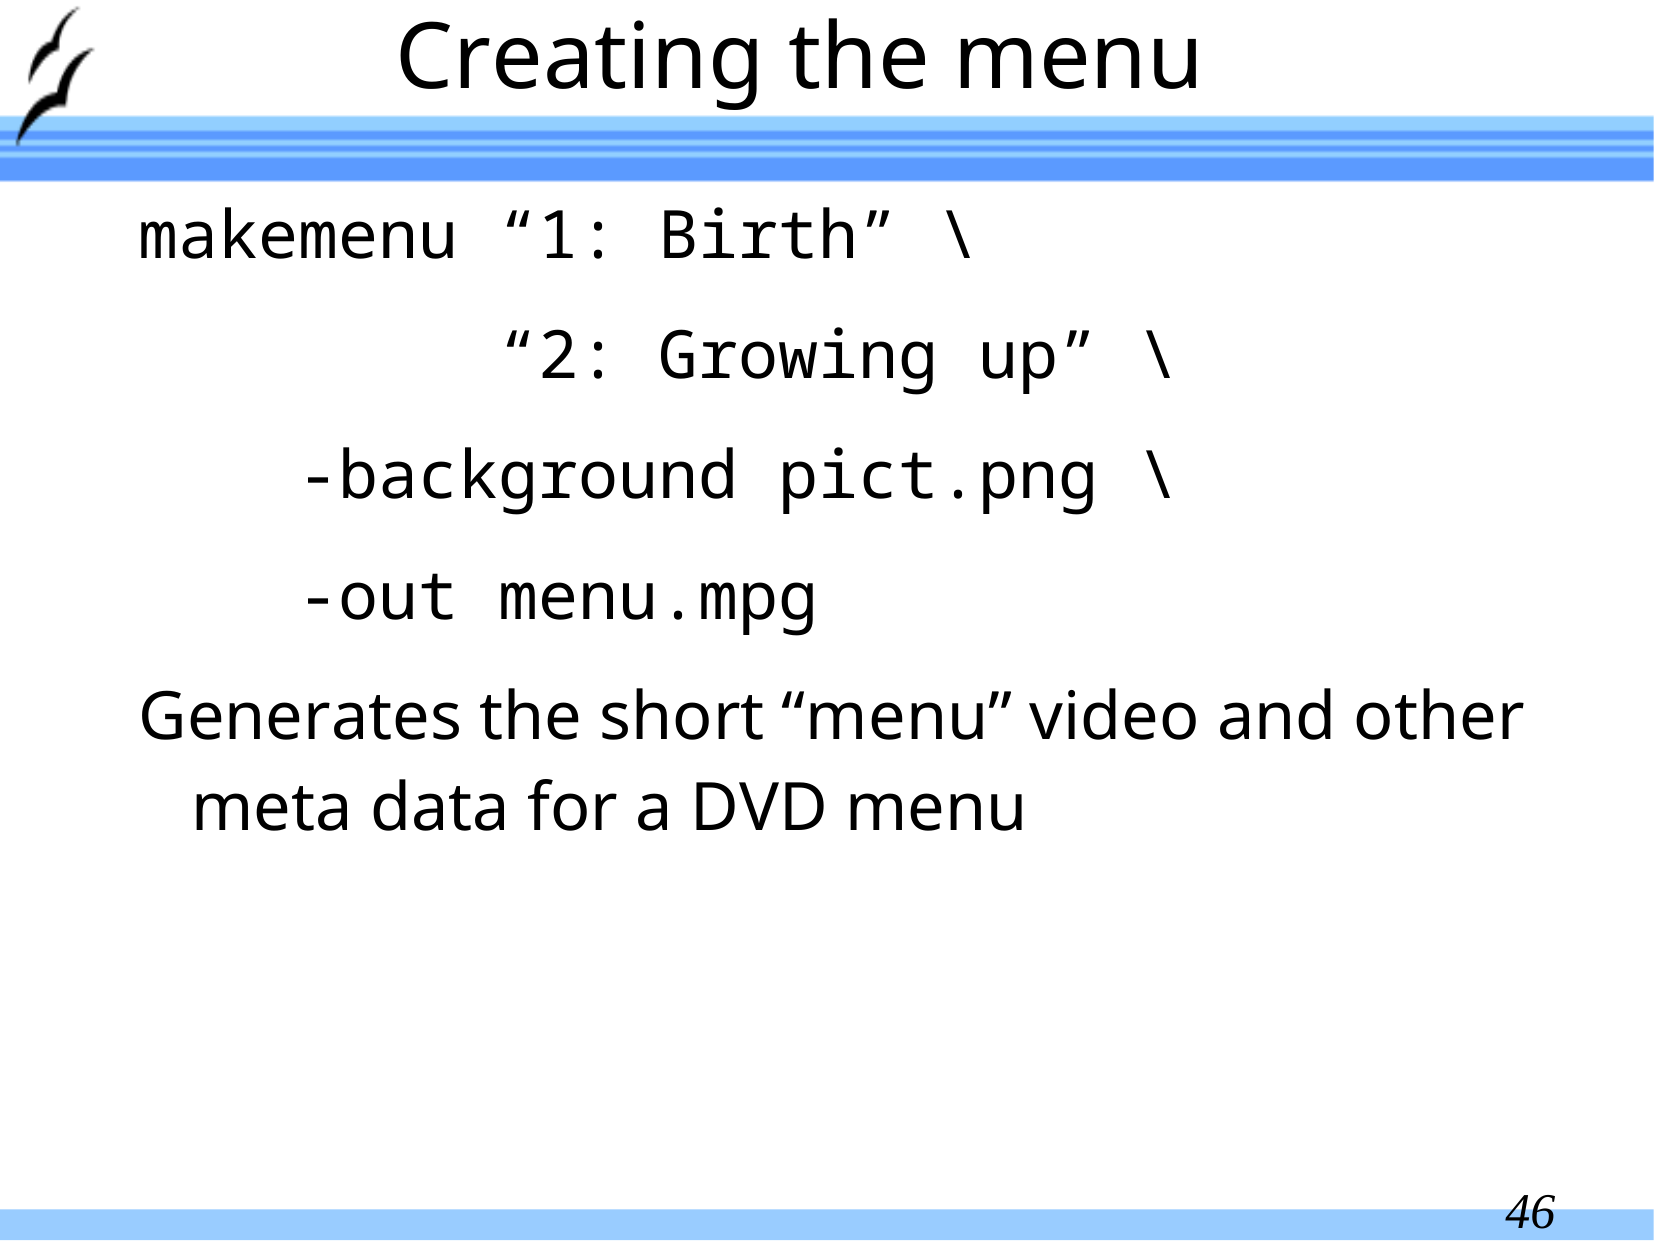

# Creating the menu
makemenu “1: Birth” \
 “2: Growing up” \
 -background pict.png \
 -out menu.mpg
Generates the short “menu” video and other meta data for a DVD menu